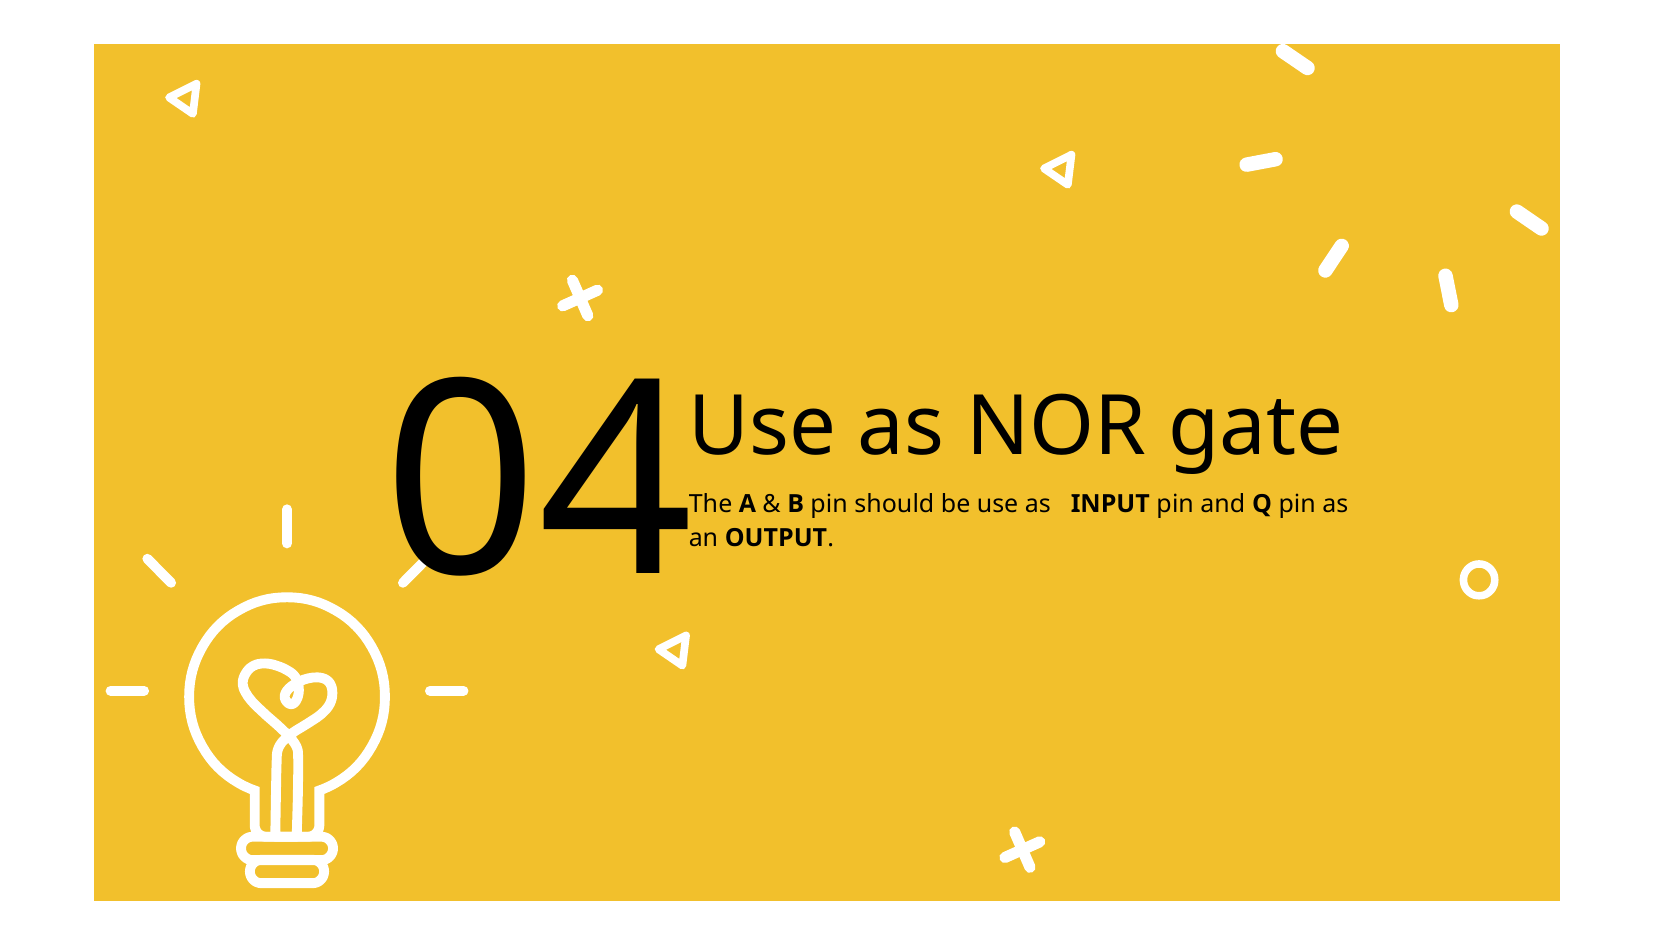

04
# Use as NOR gate
The A & B pin should be use as INPUT pin and Q pin as an OUTPUT.